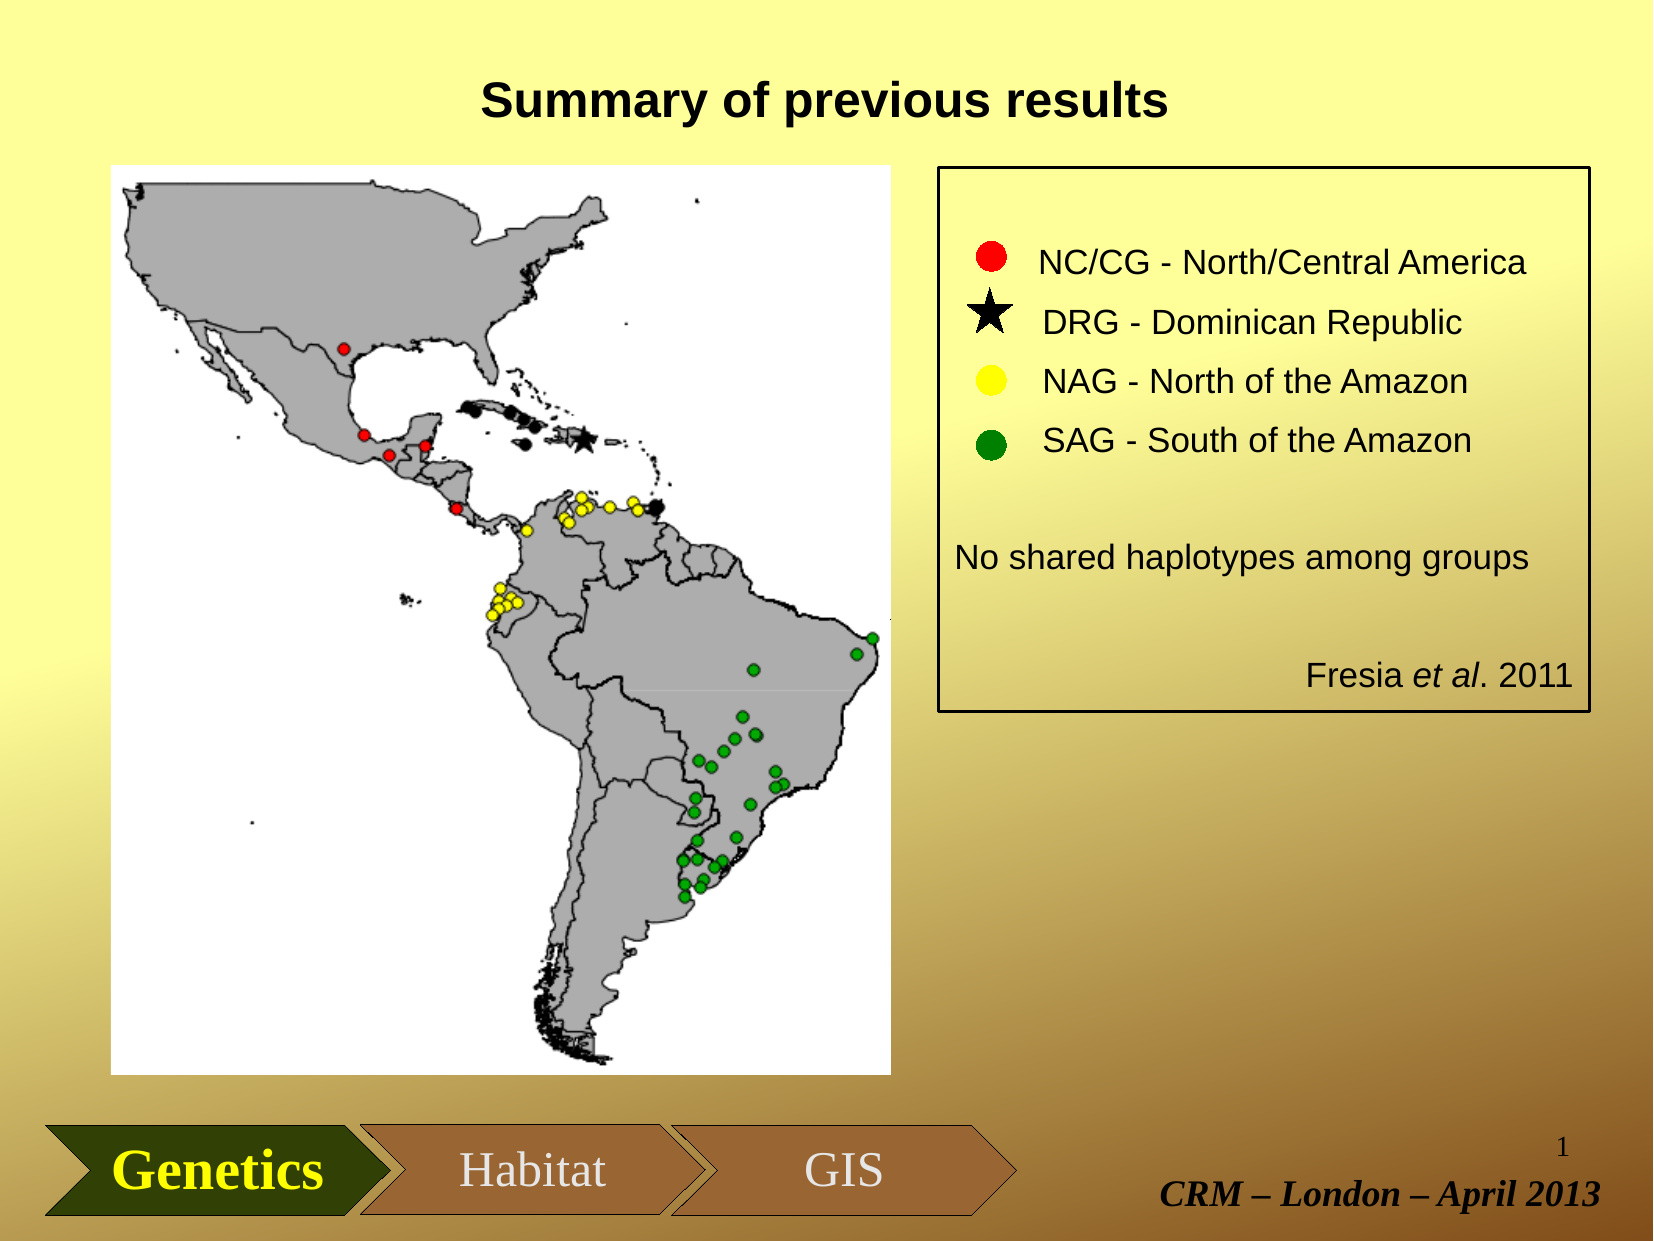

# Summary of previous results
 NC/CG - North/Central America
 DRG - Dominican Republic
 NAG - North of the Amazon
 SAG - South of the Amazon
No shared haplotypes among groups
Fresia et al. 2011